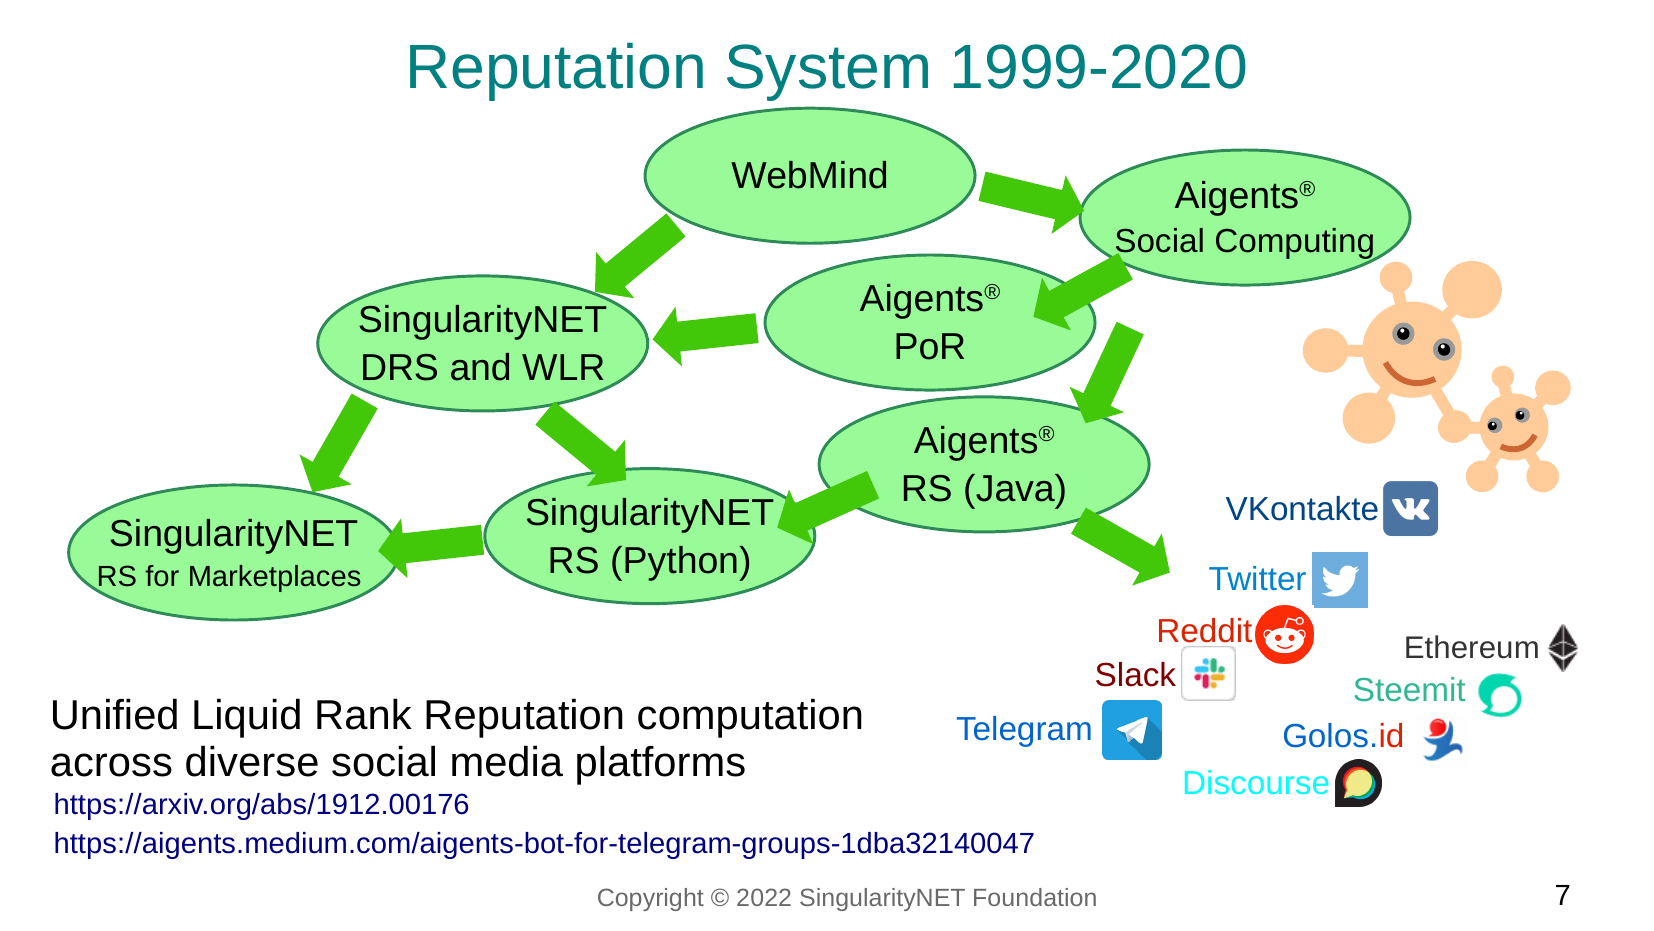

Reputation System 1999-2020
WebMind
Aigents®
Social Computing
Aigents®
PoR
SingularityNET
DRS and WLR
Aigents®
RS (Java)
SingularityNET
RS (Python)
VKontakte
SingularityNET
RS for Marketplaces
Twitter
Reddit
Ethereum
Slack
Steemit
Unified Liquid Rank Reputation computation across diverse social media platforms
Telegram
Golos.id
Discourse
https://arxiv.org/abs/1912.00176
https://aigents.medium.com/aigents-bot-for-telegram-groups-1dba32140047
Copyright © 2022 SingularityNET Foundation
7